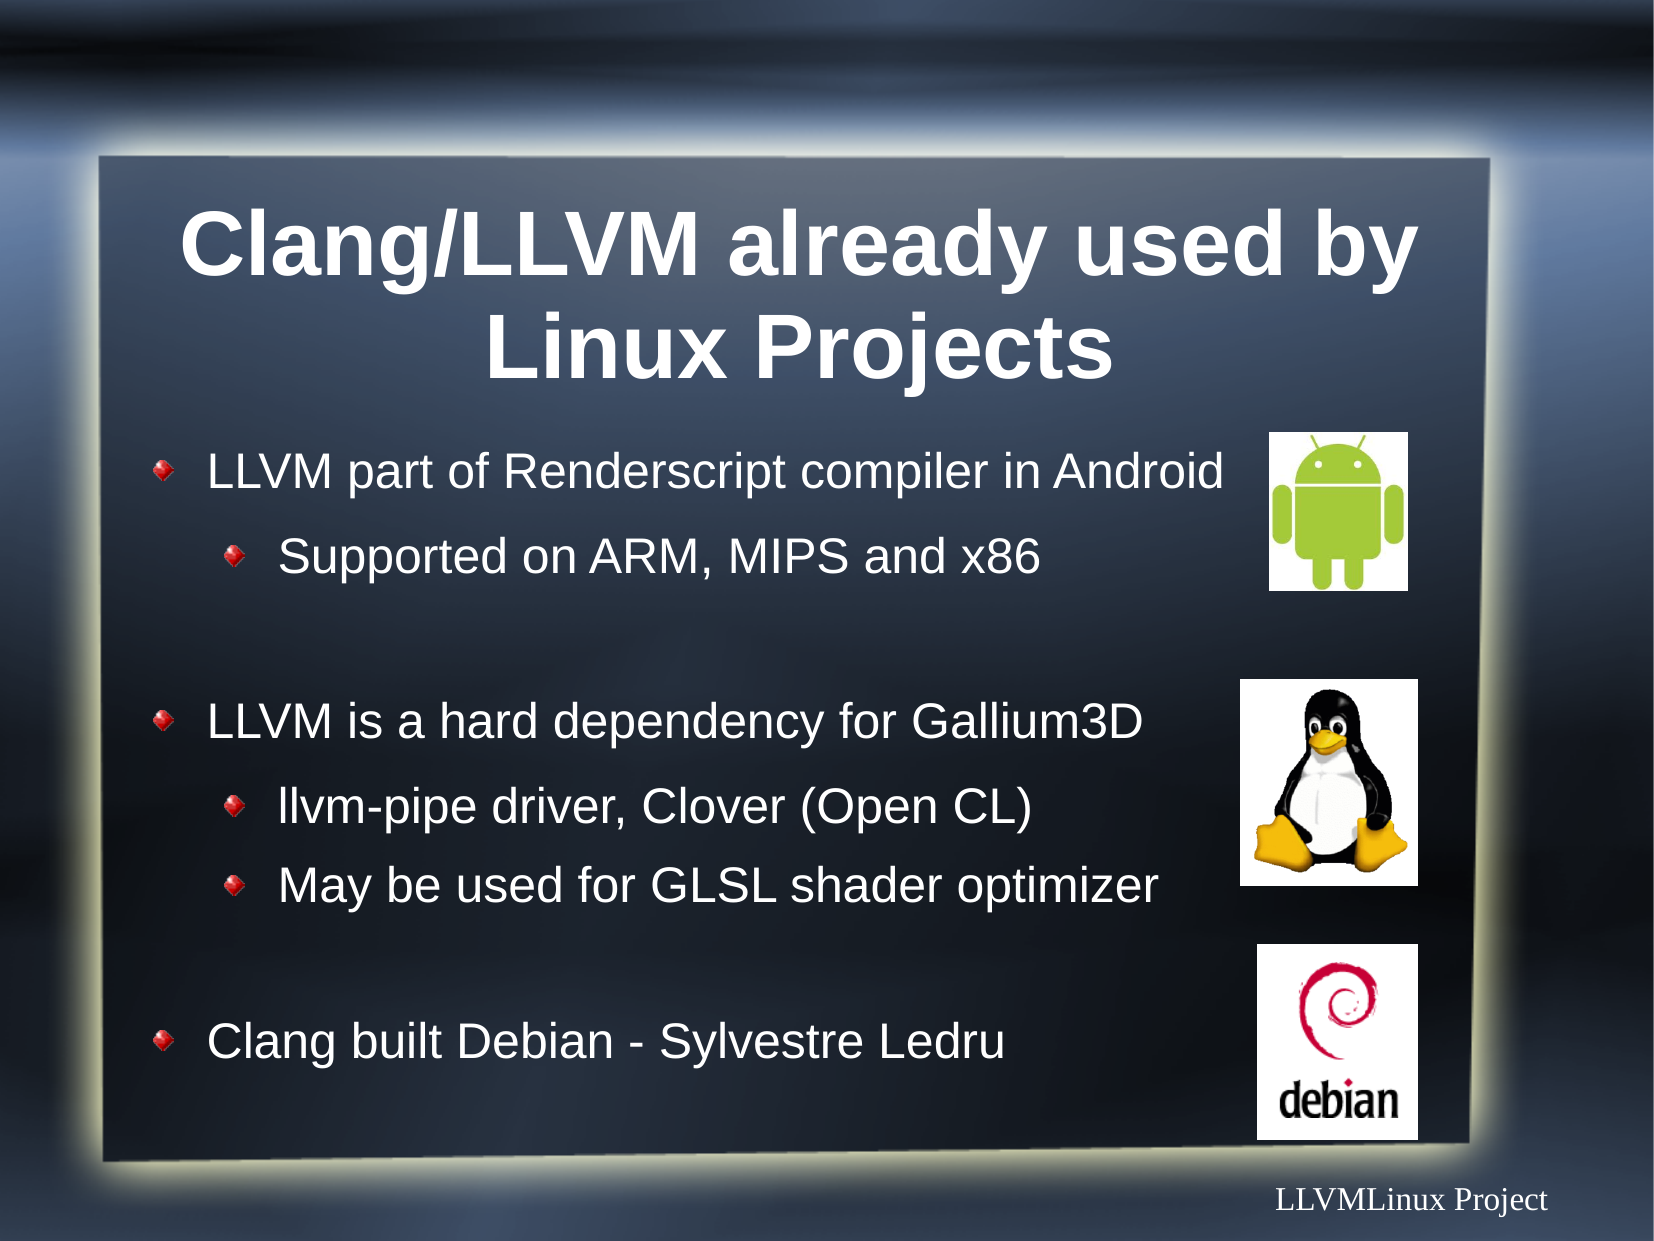

# Clang/LLVM already used by Linux Projects
LLVM part of Renderscript compiler in Android
Supported on ARM, MIPS and x86
LLVM is a hard dependency for Gallium3D
llvm-pipe driver, Clover (Open CL)
May be used for GLSL shader optimizer
Clang built Debian - Sylvestre Ledru